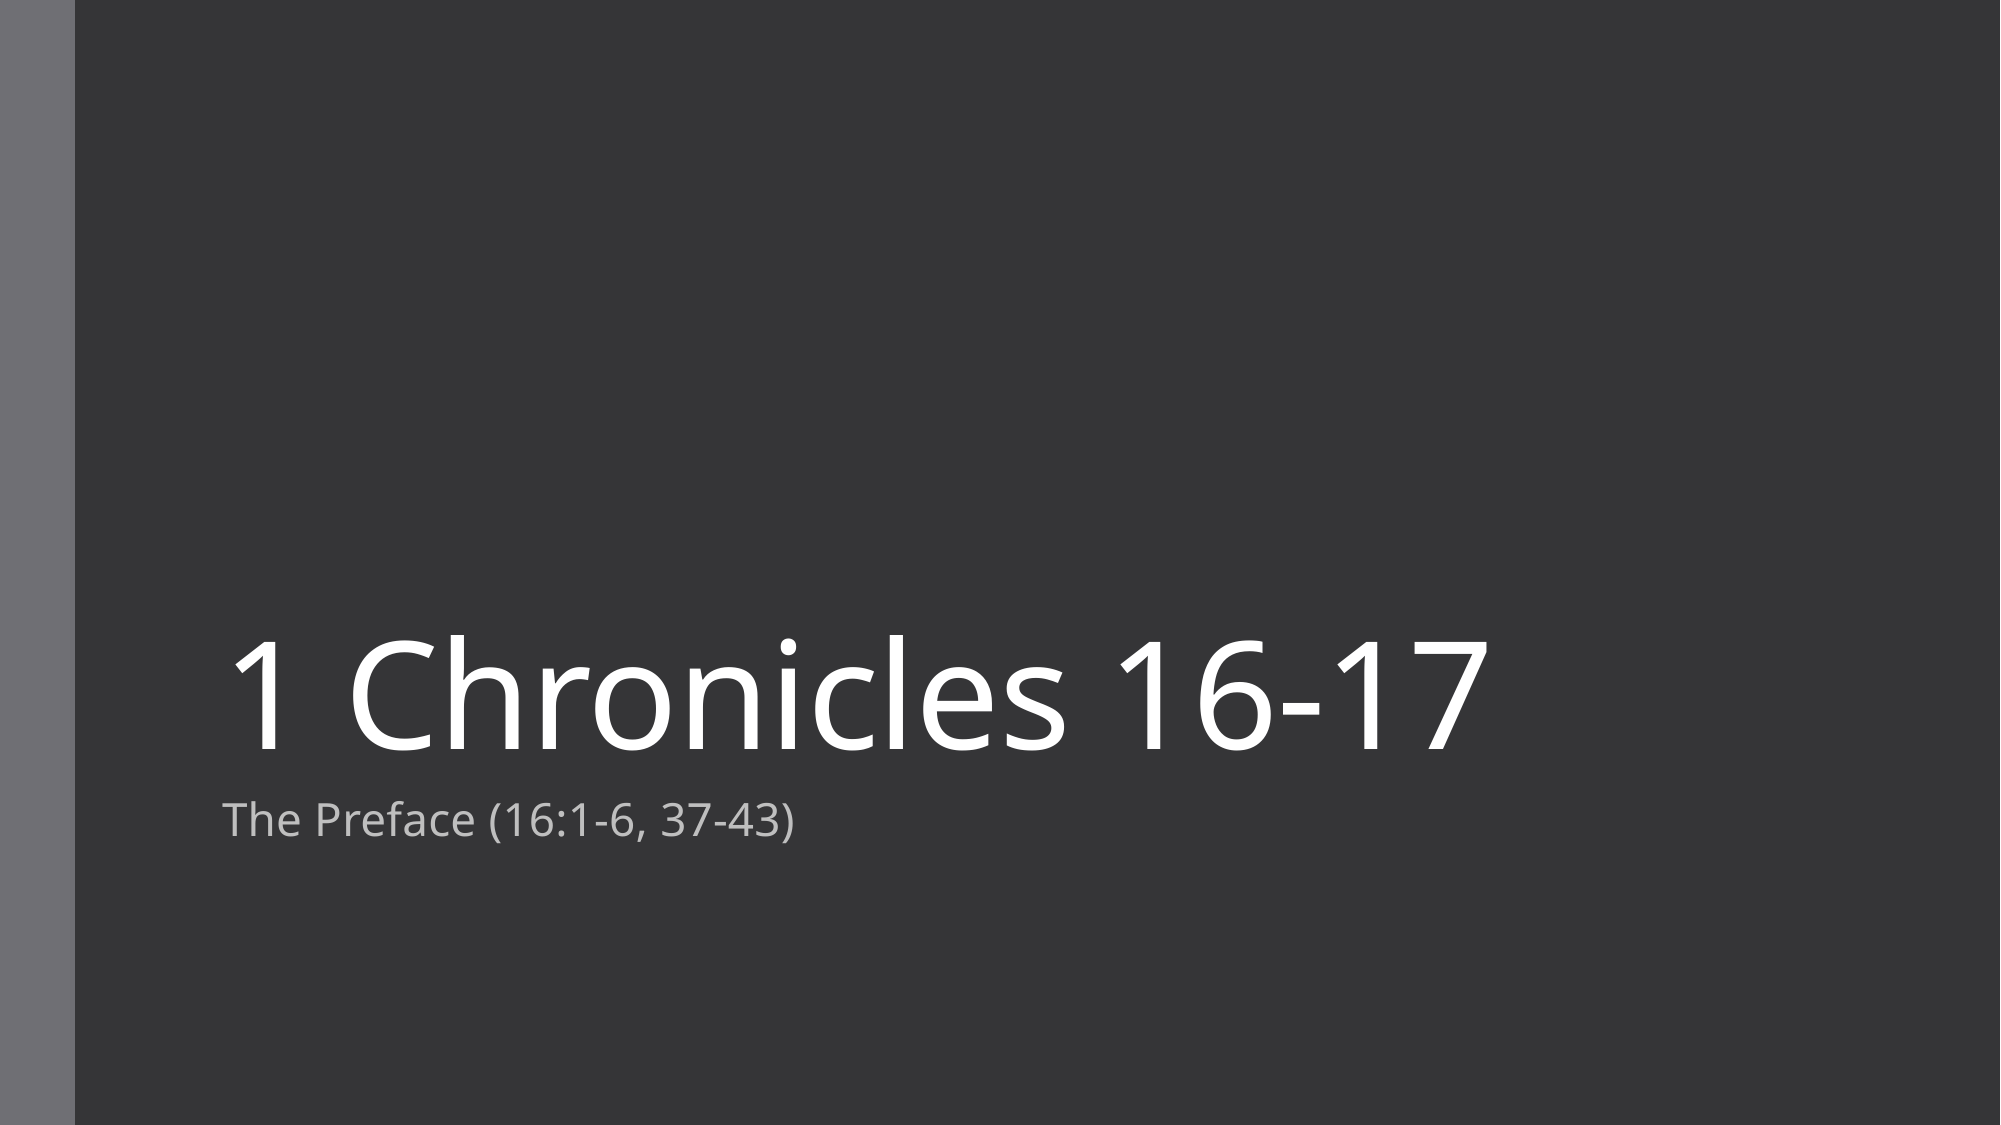

# 1 Chronicles 16-17
The Preface (16:1-6, 37-43)